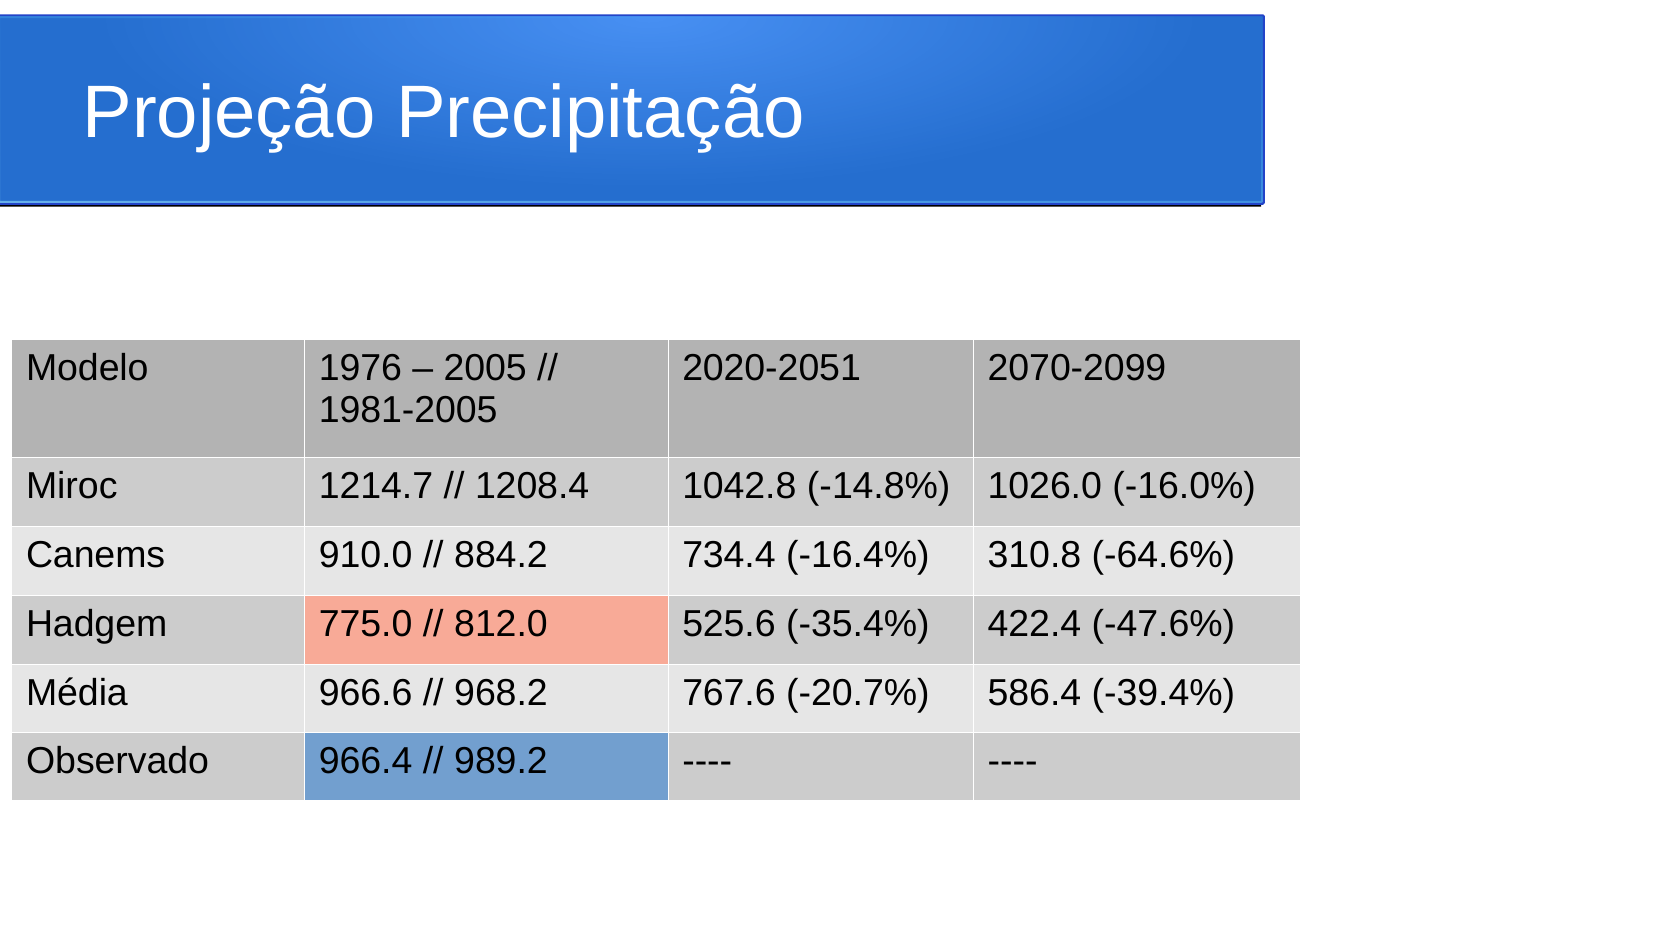

# Projeção Precipitação
| Modelo | 1976 – 2005 // 1981-2005 | 2020-2051 | 2070-2099 |
| --- | --- | --- | --- |
| Miroc | 1214.7 // 1208.4 | 1042.8 (-14.8%) | 1026.0 (-16.0%) |
| Canems | 910.0 // 884.2 | 734.4 (-16.4%) | 310.8 (-64.6%) |
| Hadgem | 775.0 // 812.0 | 525.6 (-35.4%) | 422.4 (-47.6%) |
| Média | 966.6 // 968.2 | 767.6 (-20.7%) | 586.4 (-39.4%) |
| Observado | 966.4 // 989.2 | ---- | ---- |